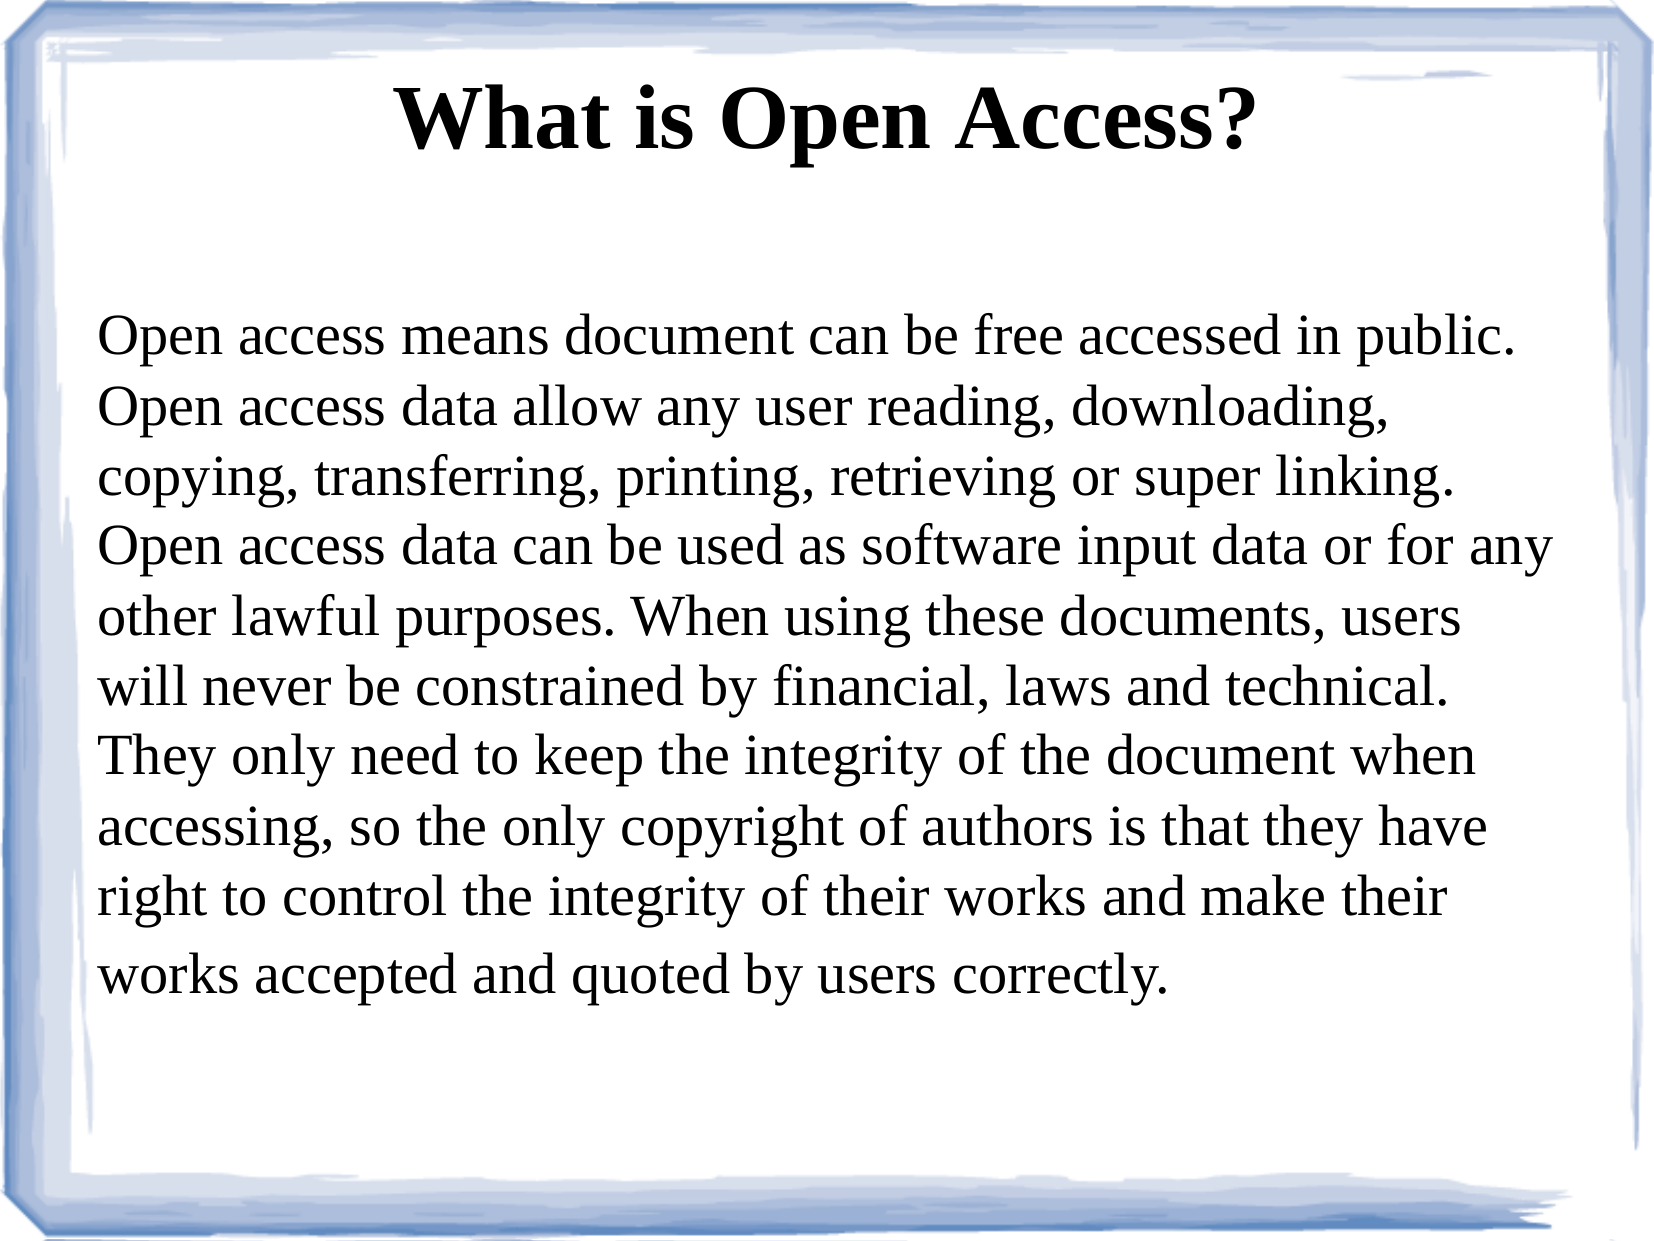

# What is Open Access?
Open access means document can be free accessed in public. Open access data allow any user reading, downloading, copying, transferring, printing, retrieving or super linking. Open access data can be used as software input data or for any other lawful purposes. When using these documents, users will never be constrained by financial, laws and technical. They only need to keep the integrity of the document when accessing, so the only copyright of authors is that they have right to control the integrity of their works and make their works accepted and quoted by users correctly.